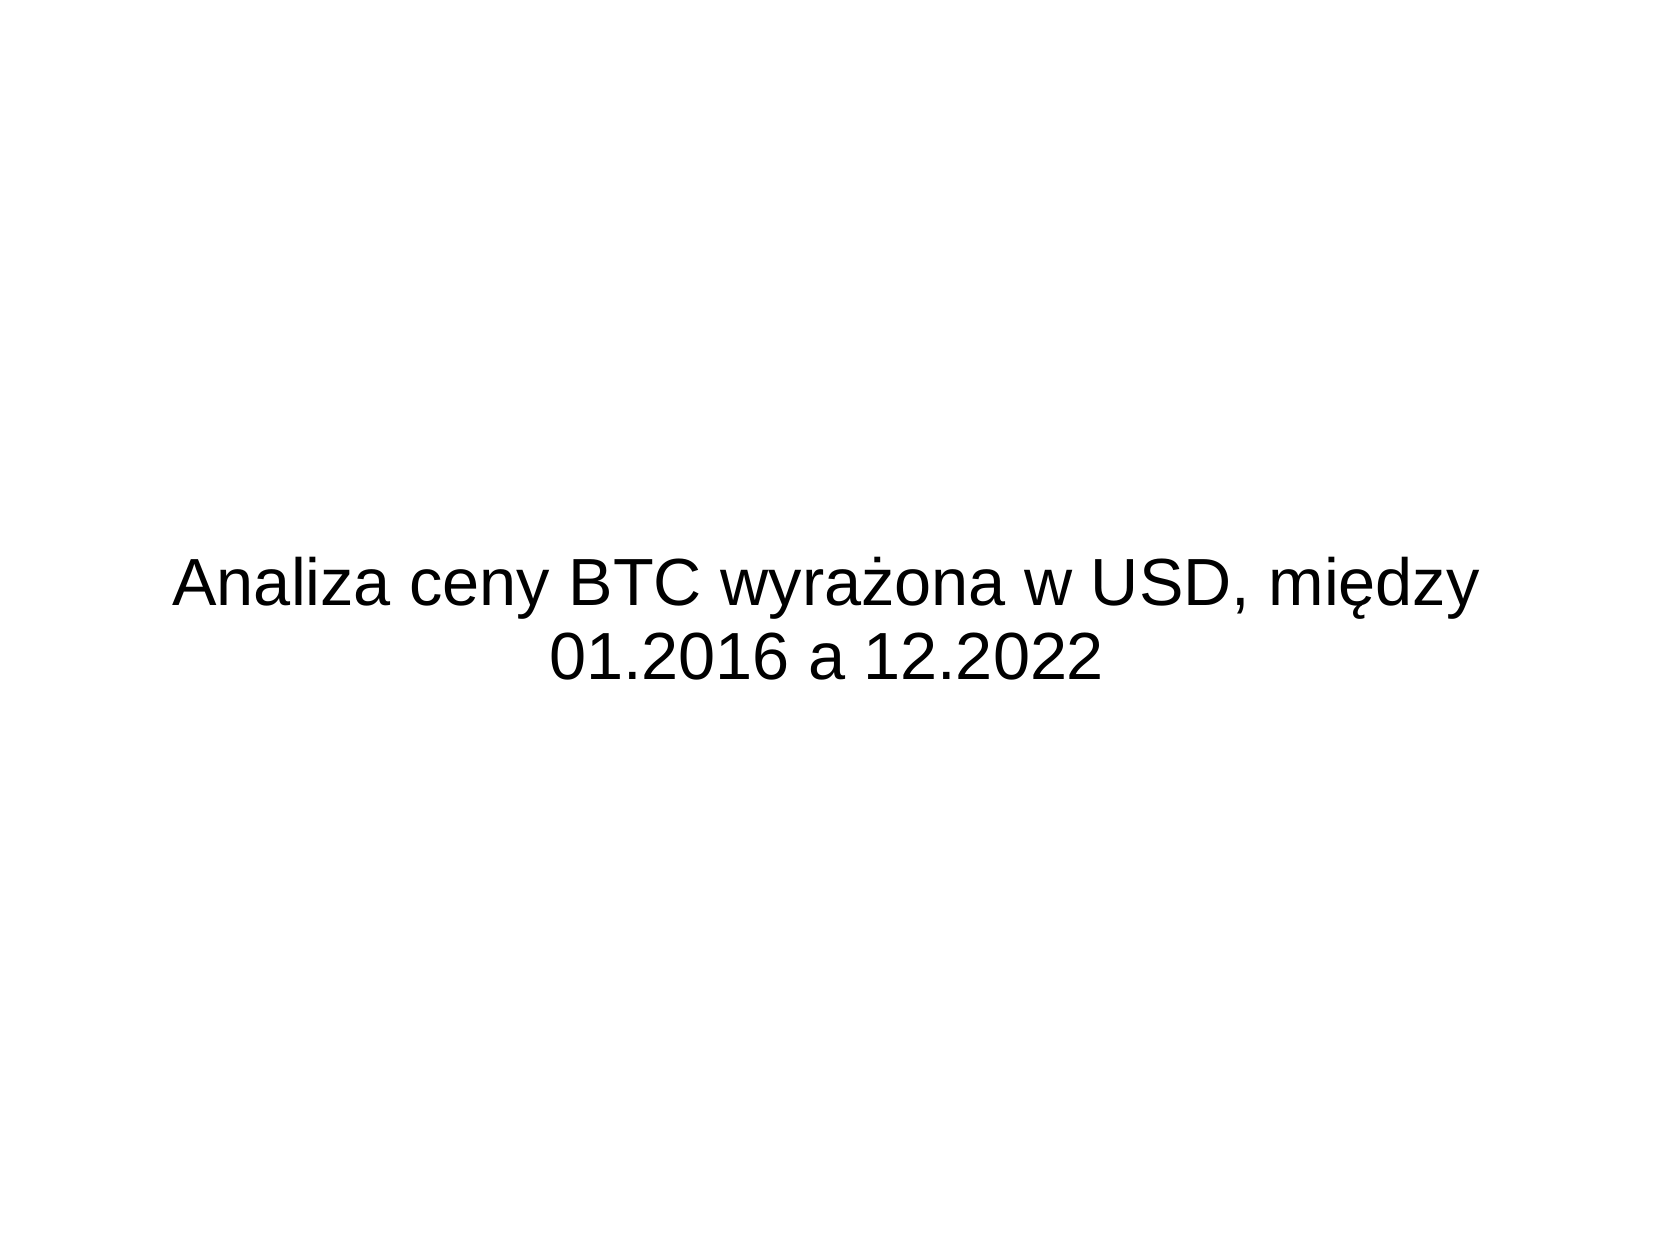

# Analiza ceny BTC wyrażona w USD, między 01.2016 a 12.2022